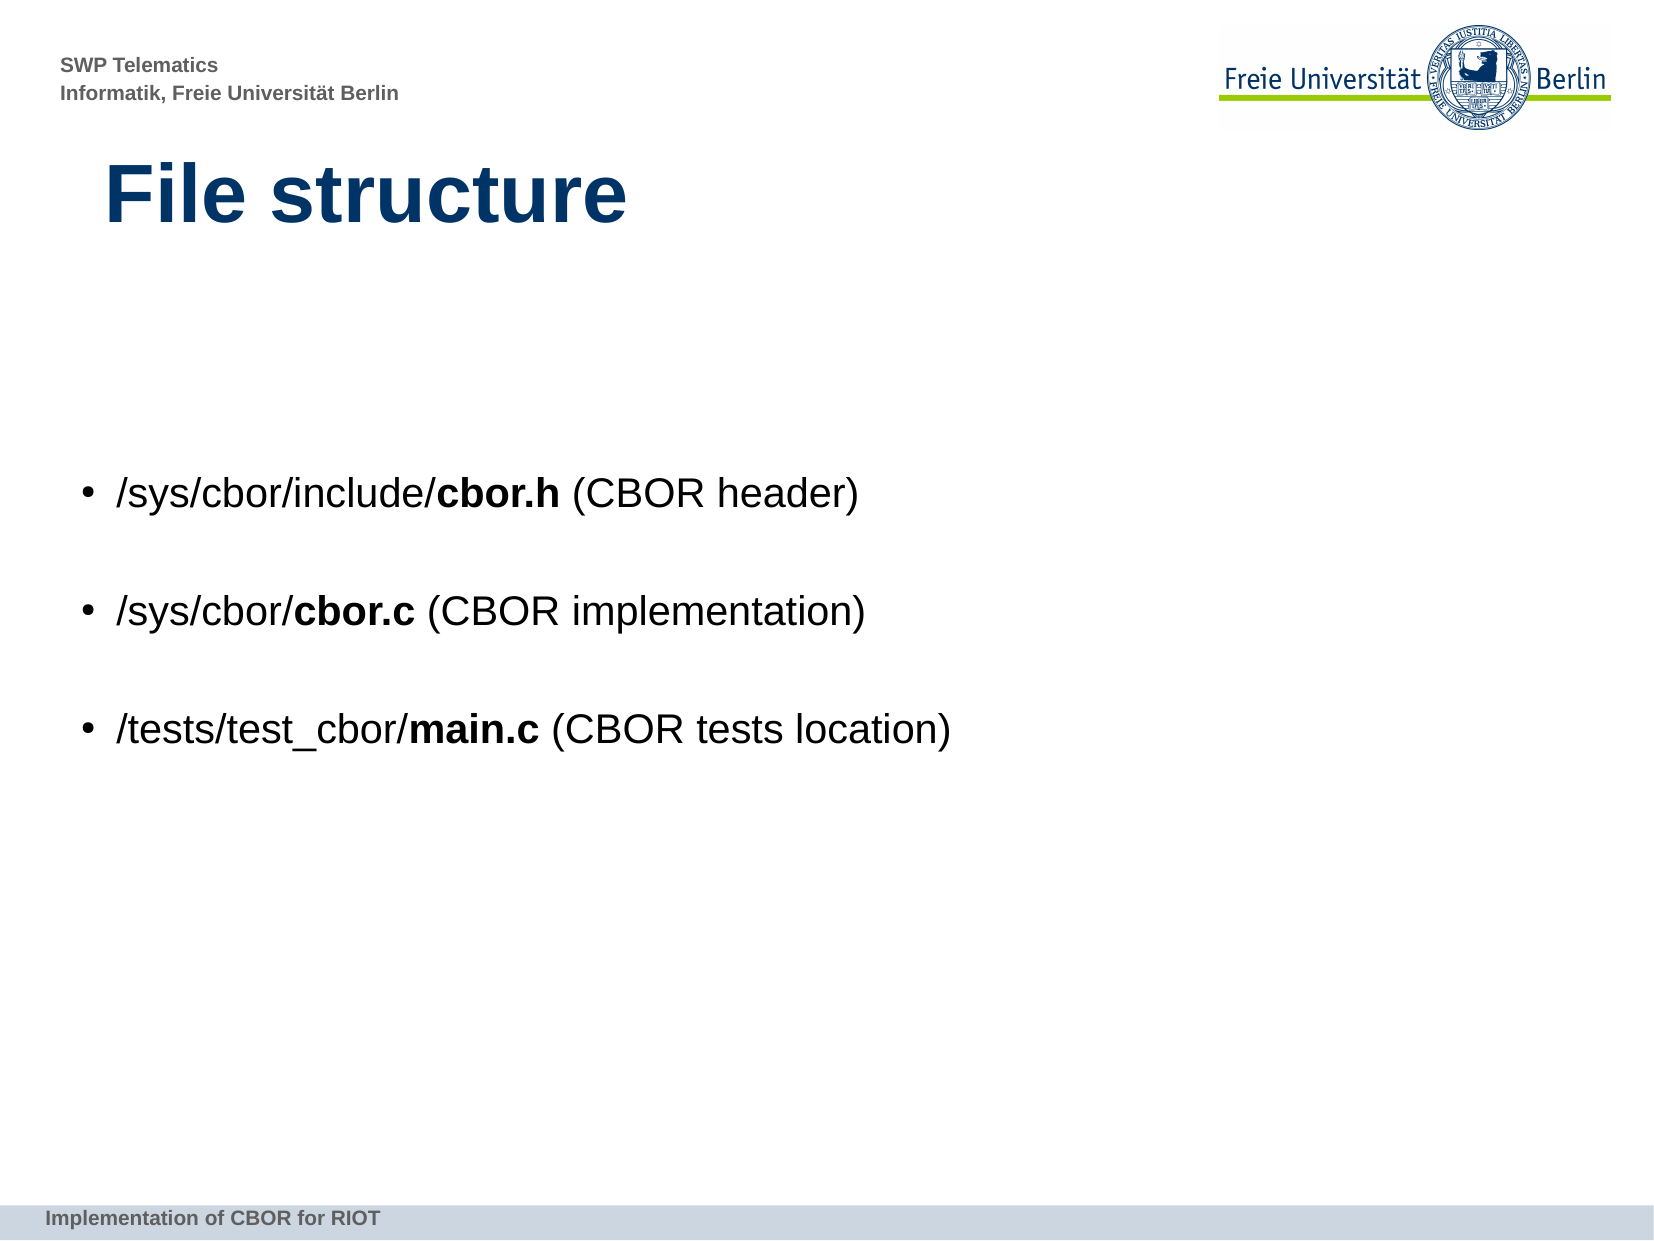

# File structure
/sys/cbor/include/cbor.h (CBOR header)
/sys/cbor/cbor.c (CBOR implementation)
/tests/test_cbor/main.c (CBOR tests location)